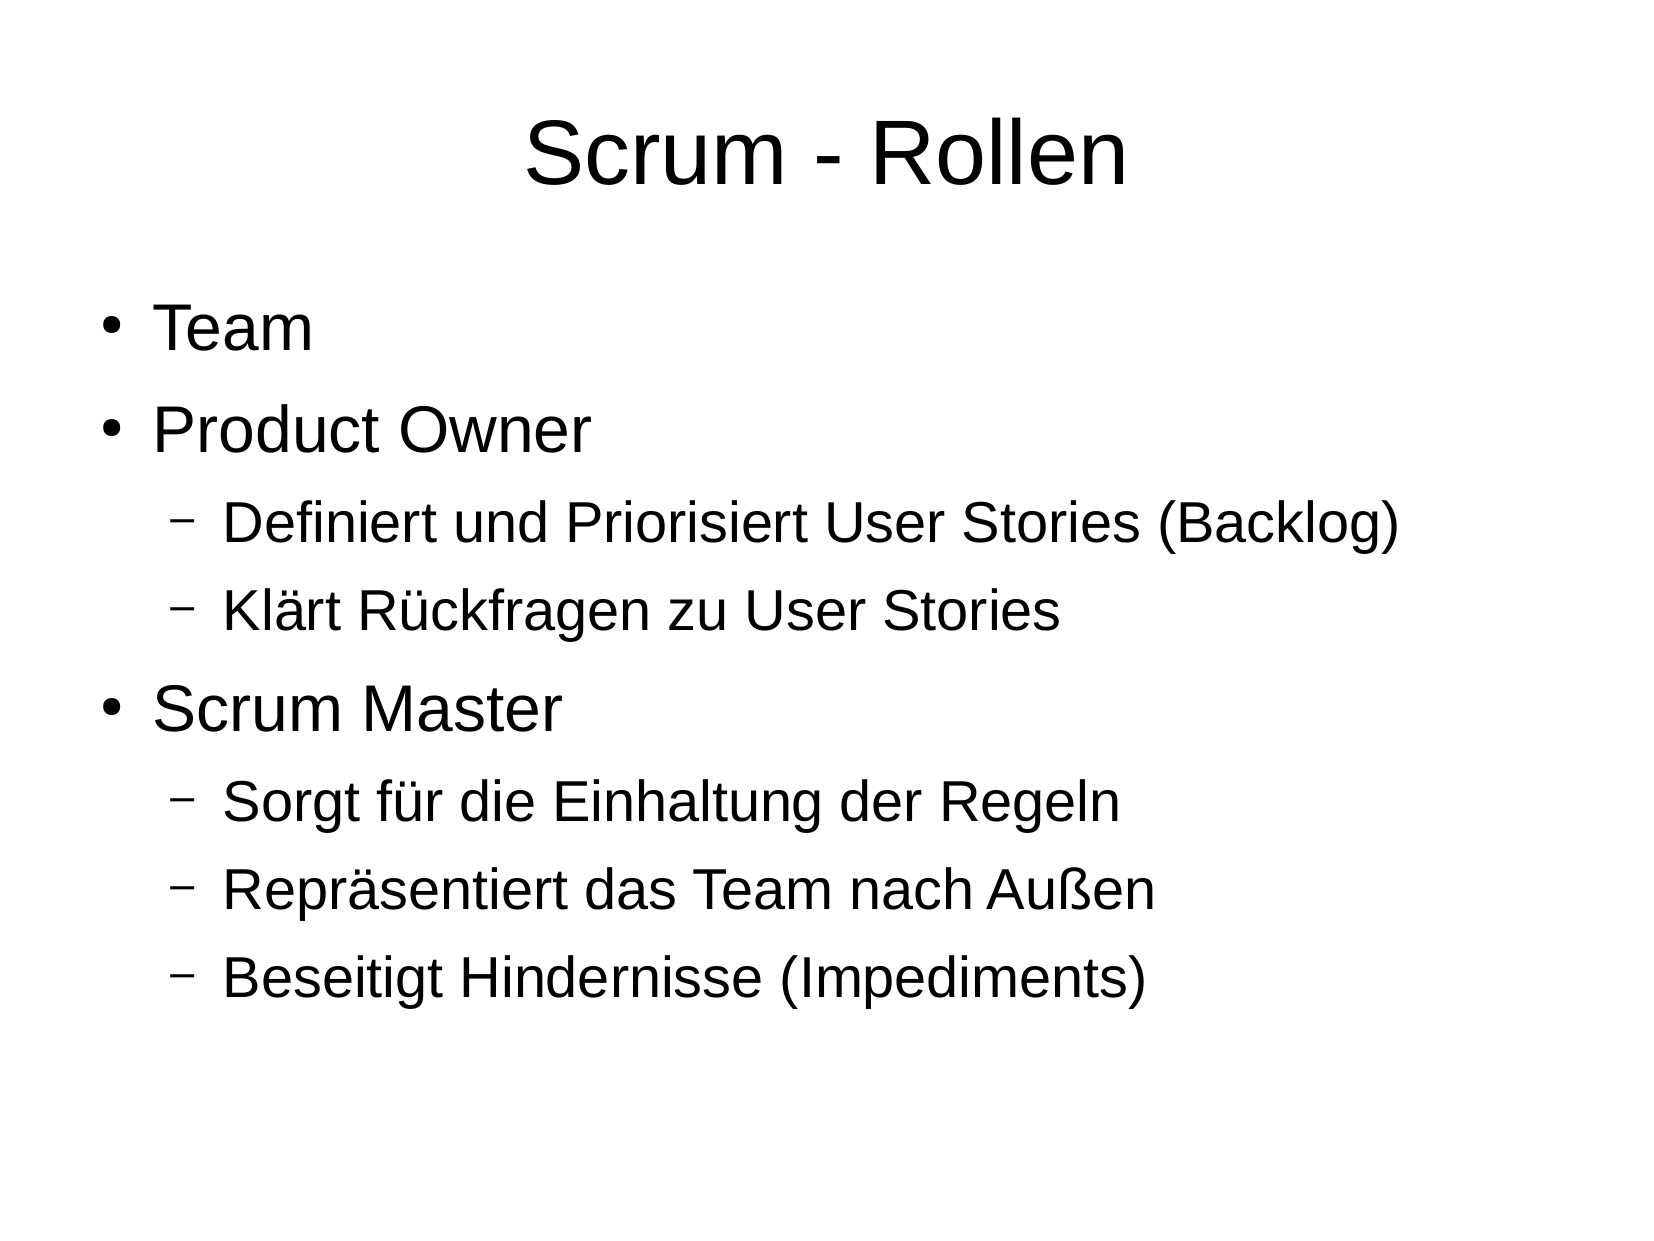

# Scrum - Rollen
Team
Product Owner
Definiert und Priorisiert User Stories (Backlog)
Klärt Rückfragen zu User Stories
Scrum Master
Sorgt für die Einhaltung der Regeln
Repräsentiert das Team nach Außen
Beseitigt Hindernisse (Impediments)